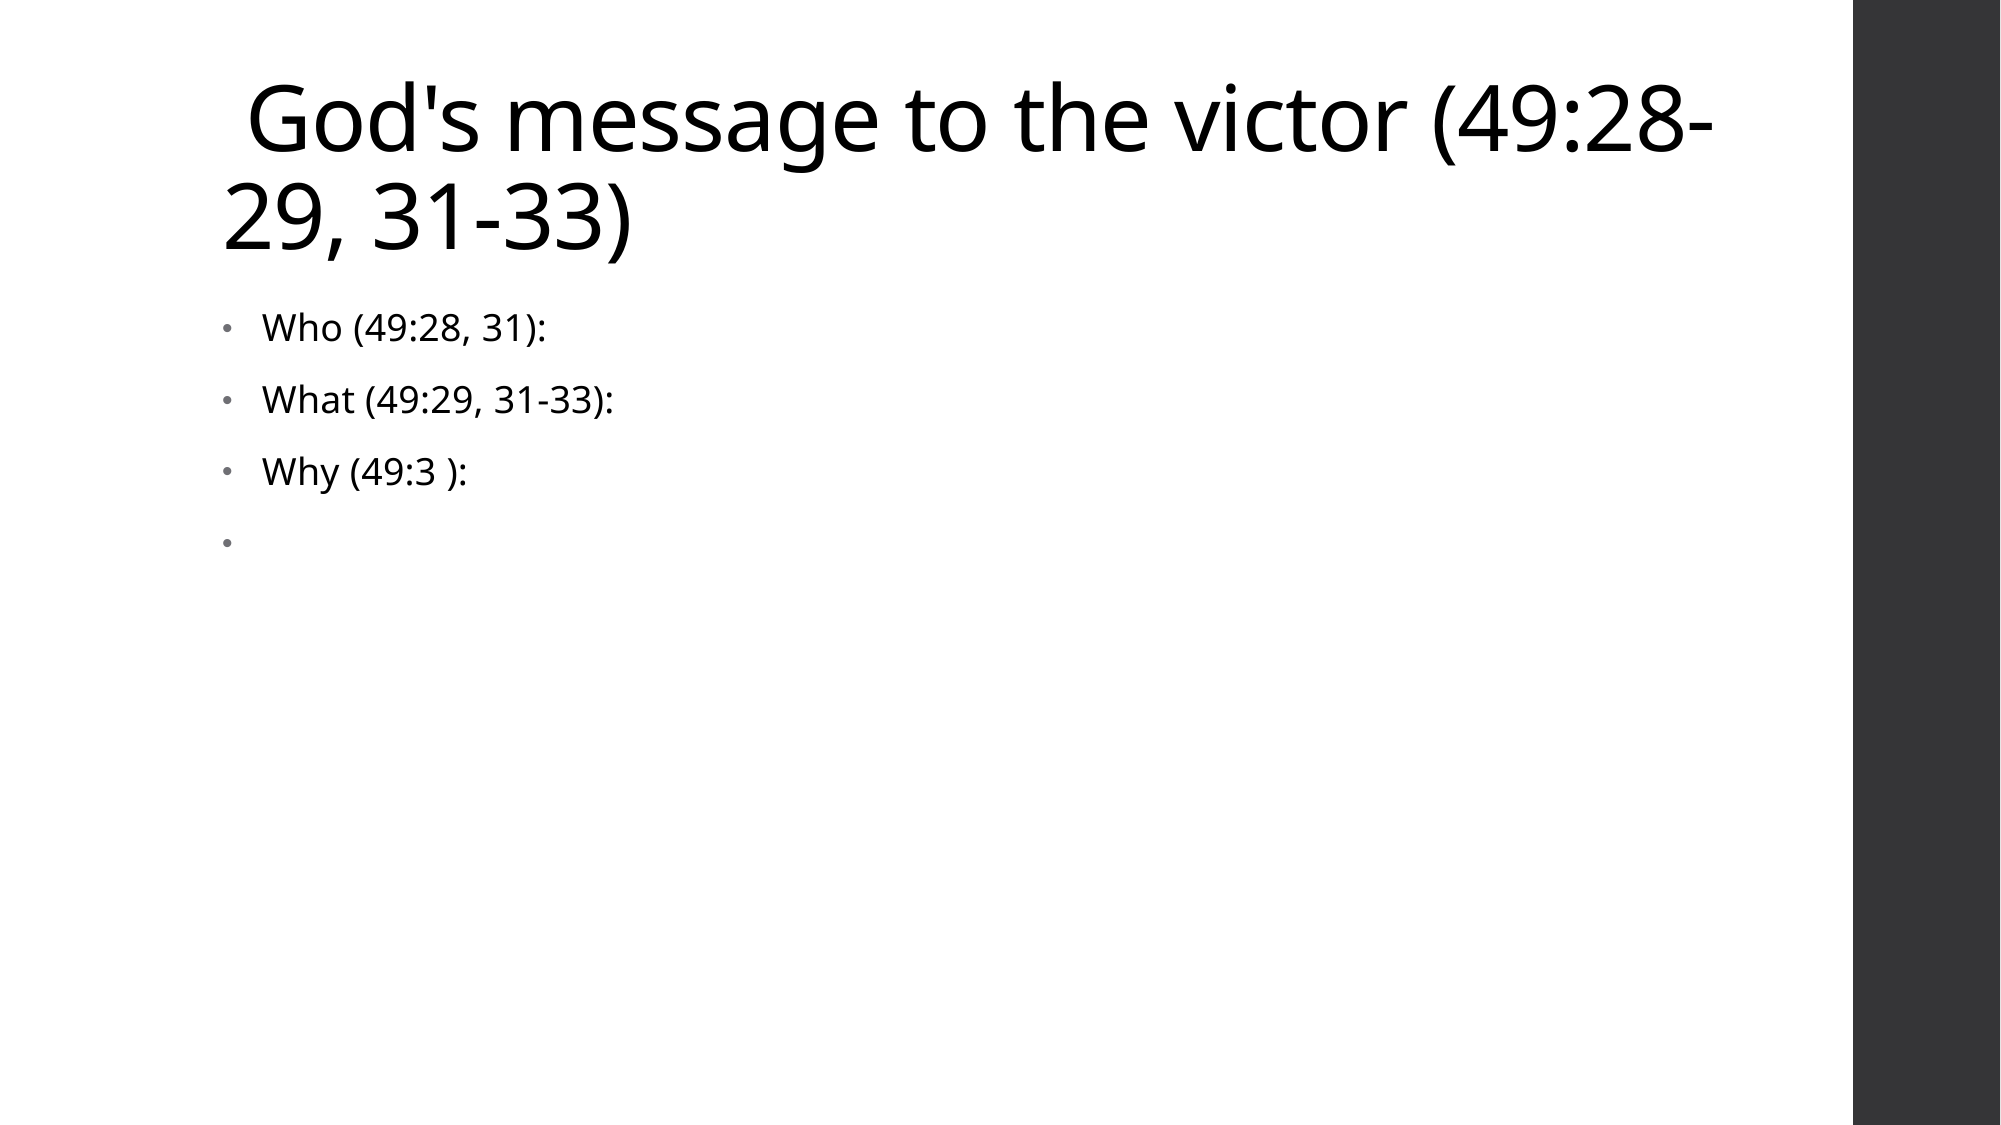

# God's message to the victor (49:28-29, 31-33)
 Who (49:28, 31):
 What (49:29, 31-33):
 Why (49:3 ):